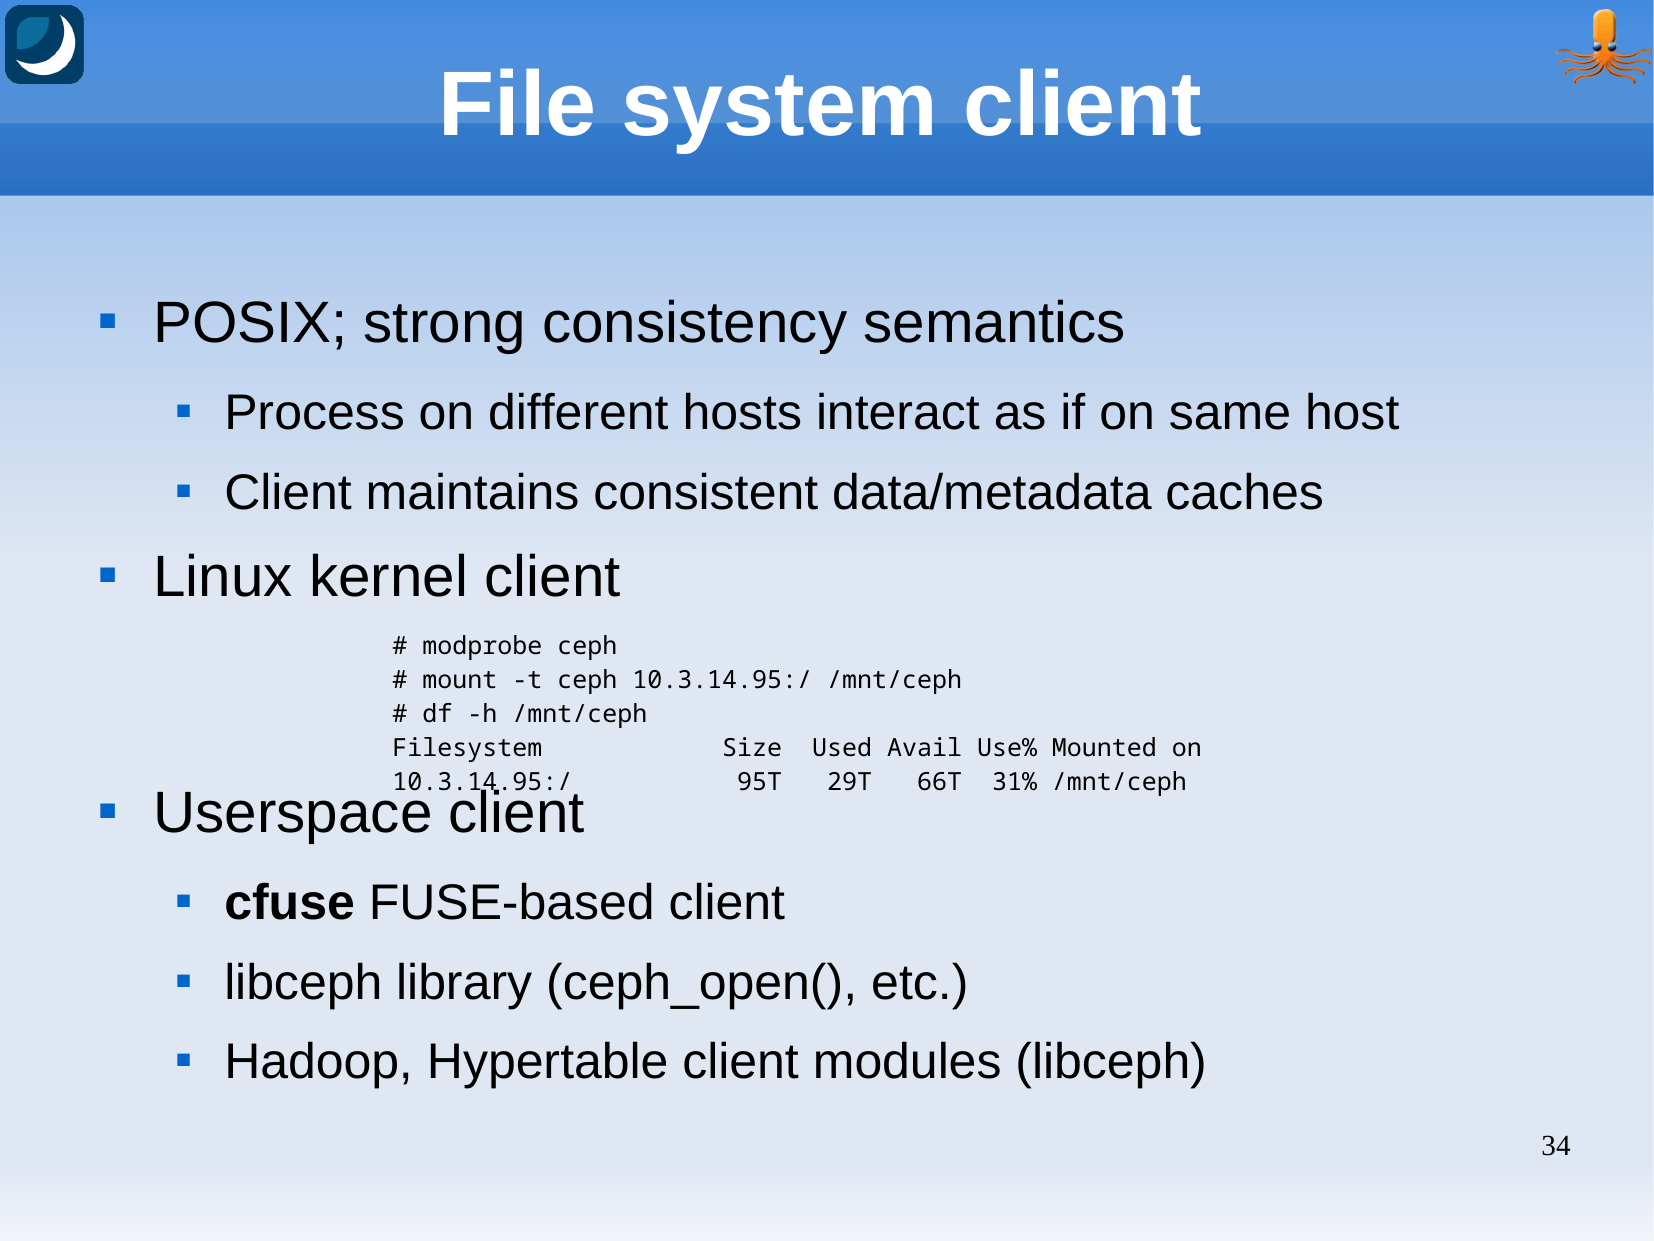

# File system client
POSIX; strong consistency semantics
Process on different hosts interact as if on same host
Client maintains consistent data/metadata caches
Linux kernel client
Userspace client
cfuse FUSE-based client
libceph library (ceph_open(), etc.)
Hadoop, Hypertable client modules (libceph)
# modprobe ceph
# mount -t ceph 10.3.14.95:/ /mnt/ceph
# df -h /mnt/ceph
Filesystem Size Used Avail Use% Mounted on
10.3.14.95:/ 95T 29T 66T 31% /mnt/ceph
34